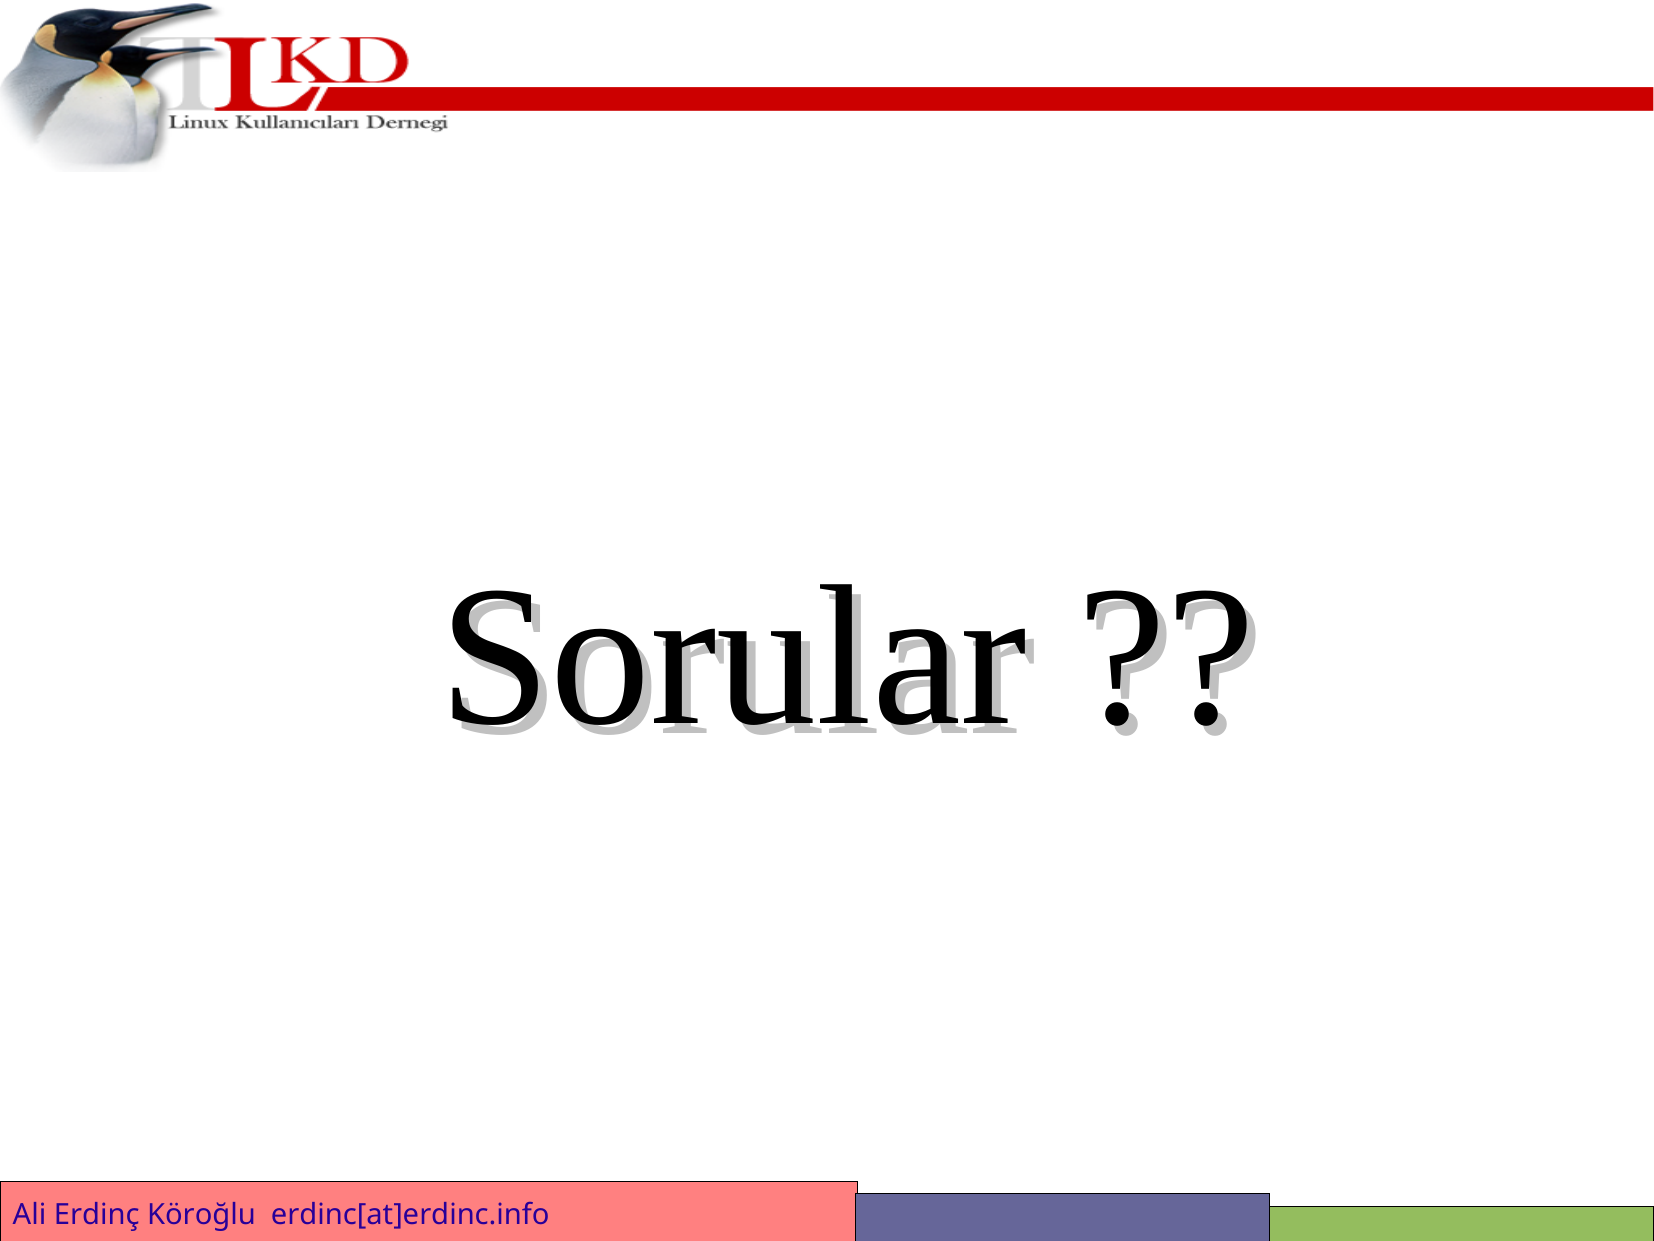

Sorular ??
Ali Erdinç Köroğlu erdinc[at]erdinc.info http://www.erdinc.info